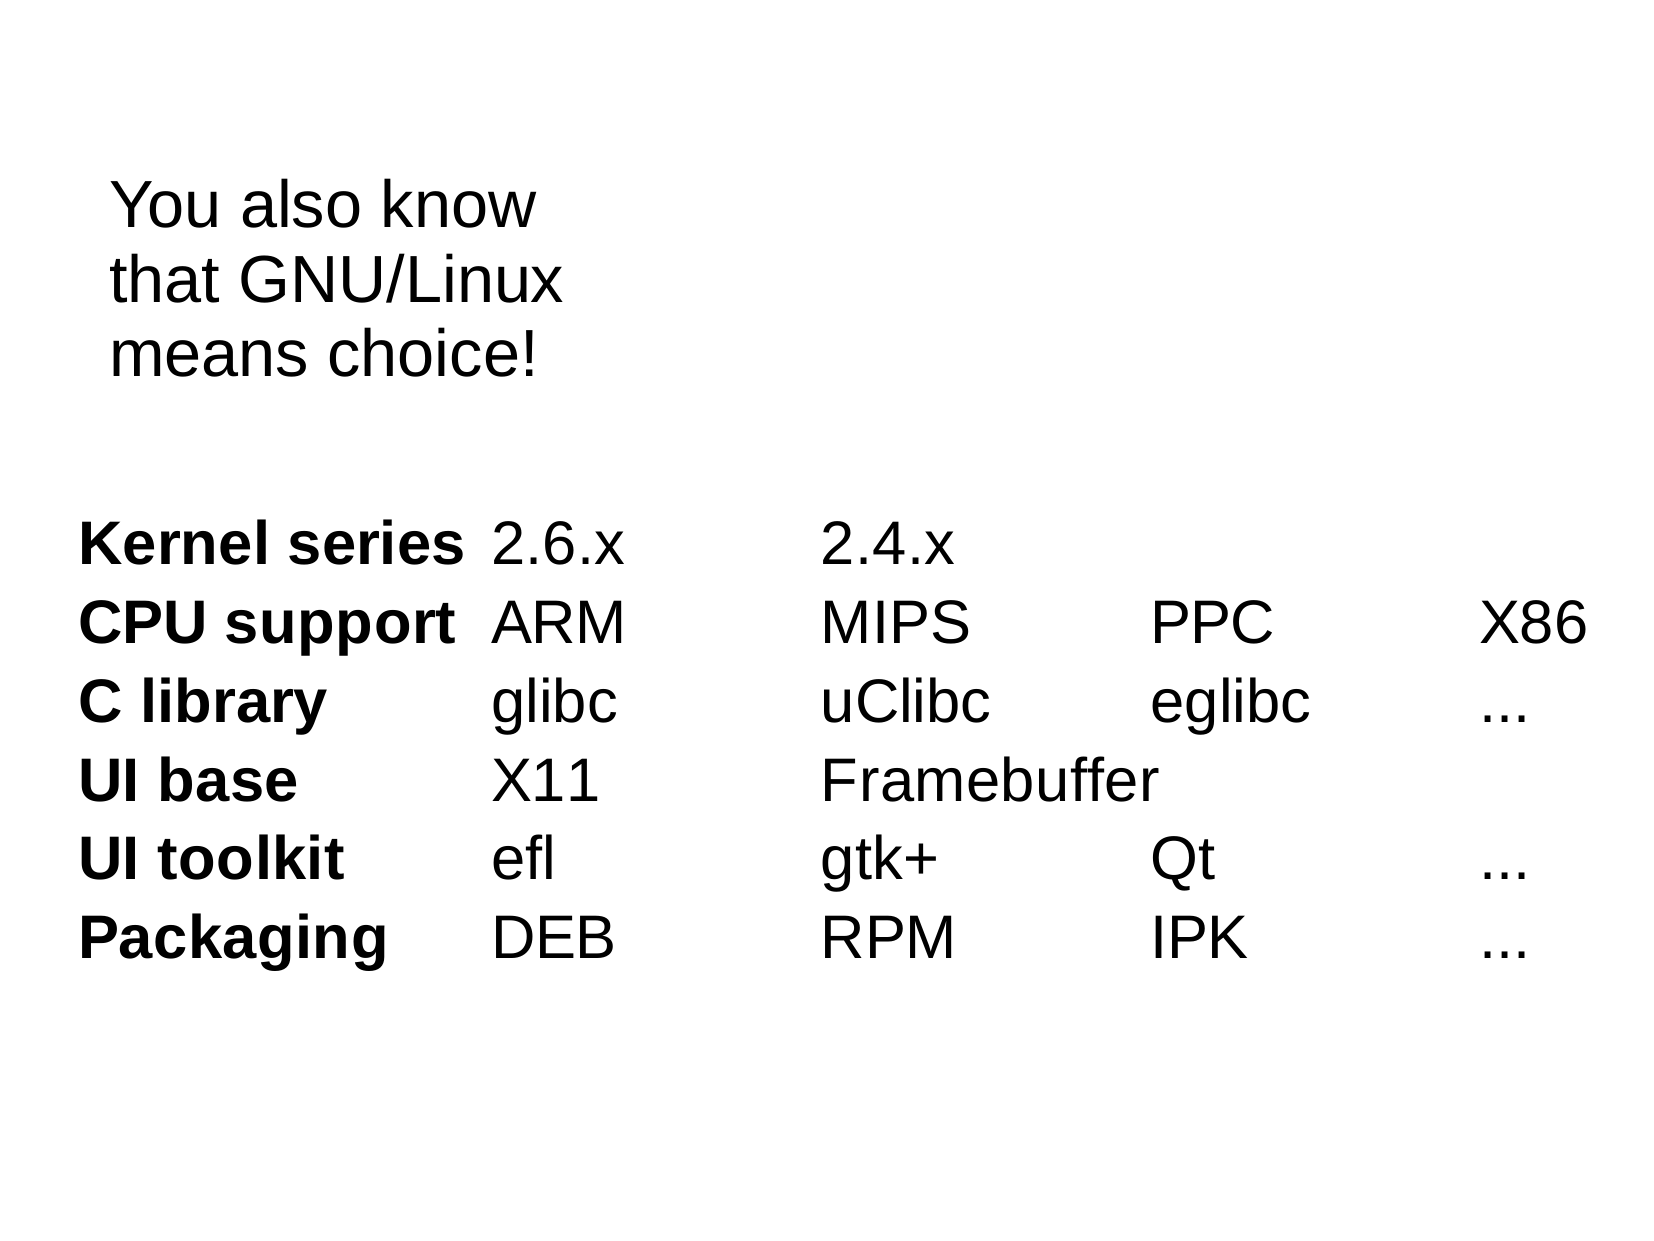

You also know
that GNU/Linux
means choice!